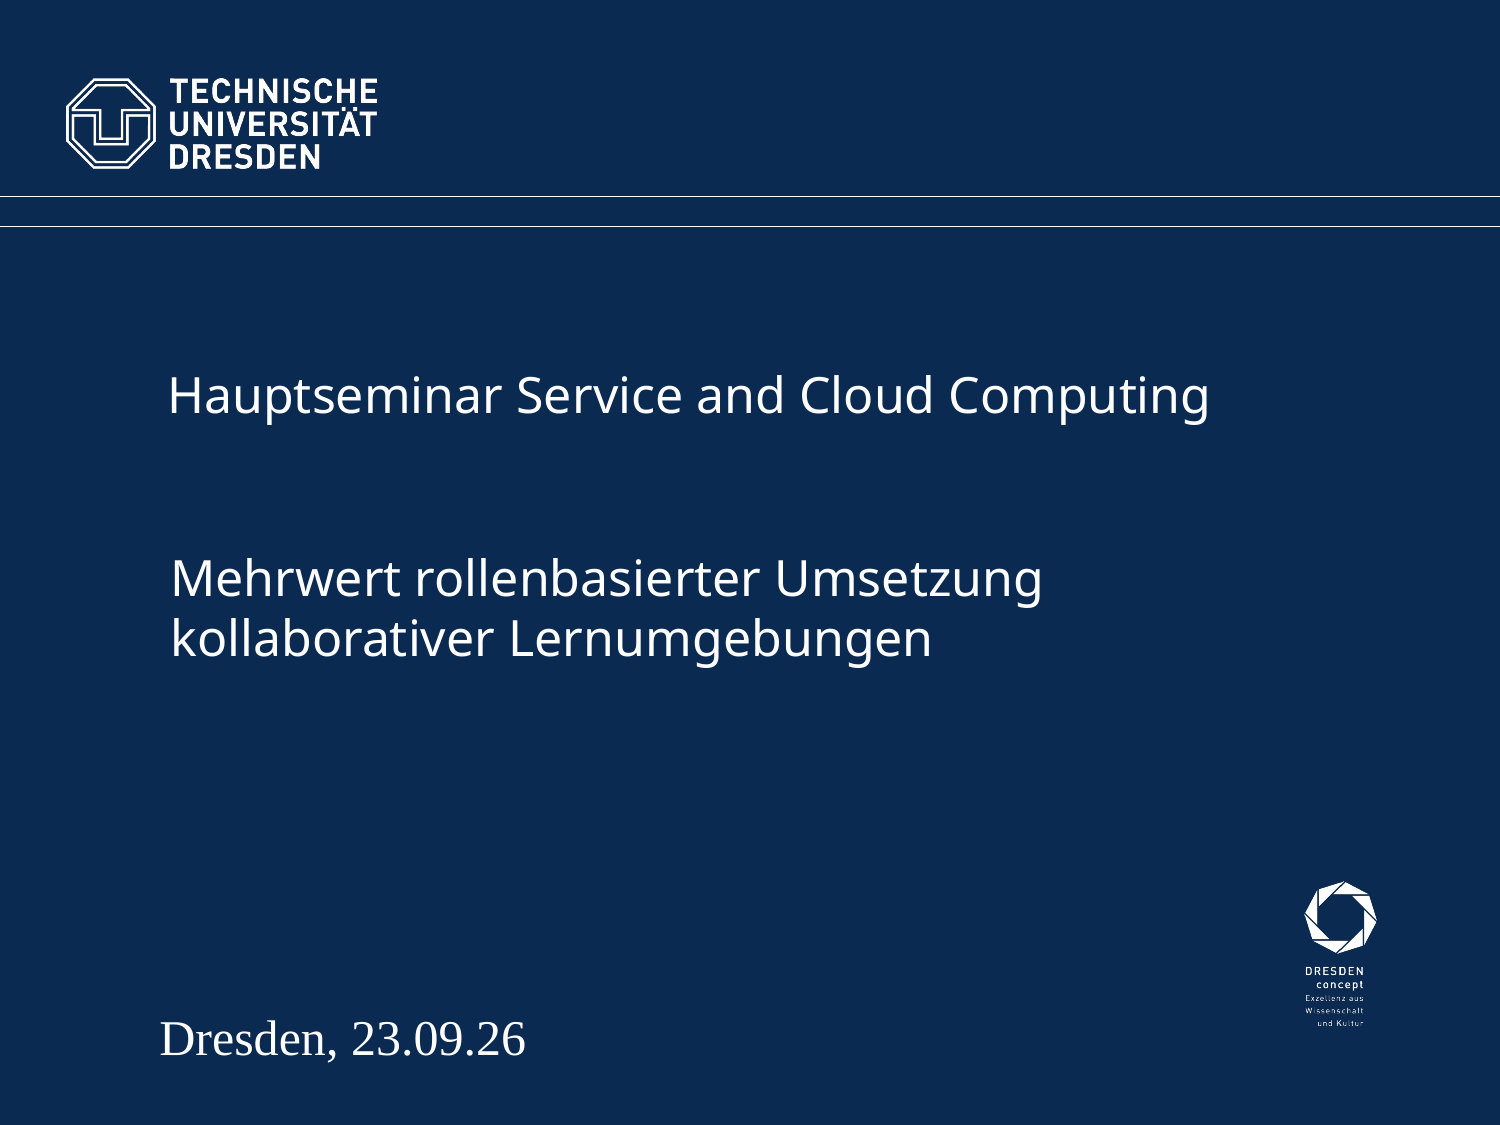

# Hauptseminar Service and Cloud Computing
Mehrwert rollenbasierter Umsetzung kollaborativer Lernumgebungen